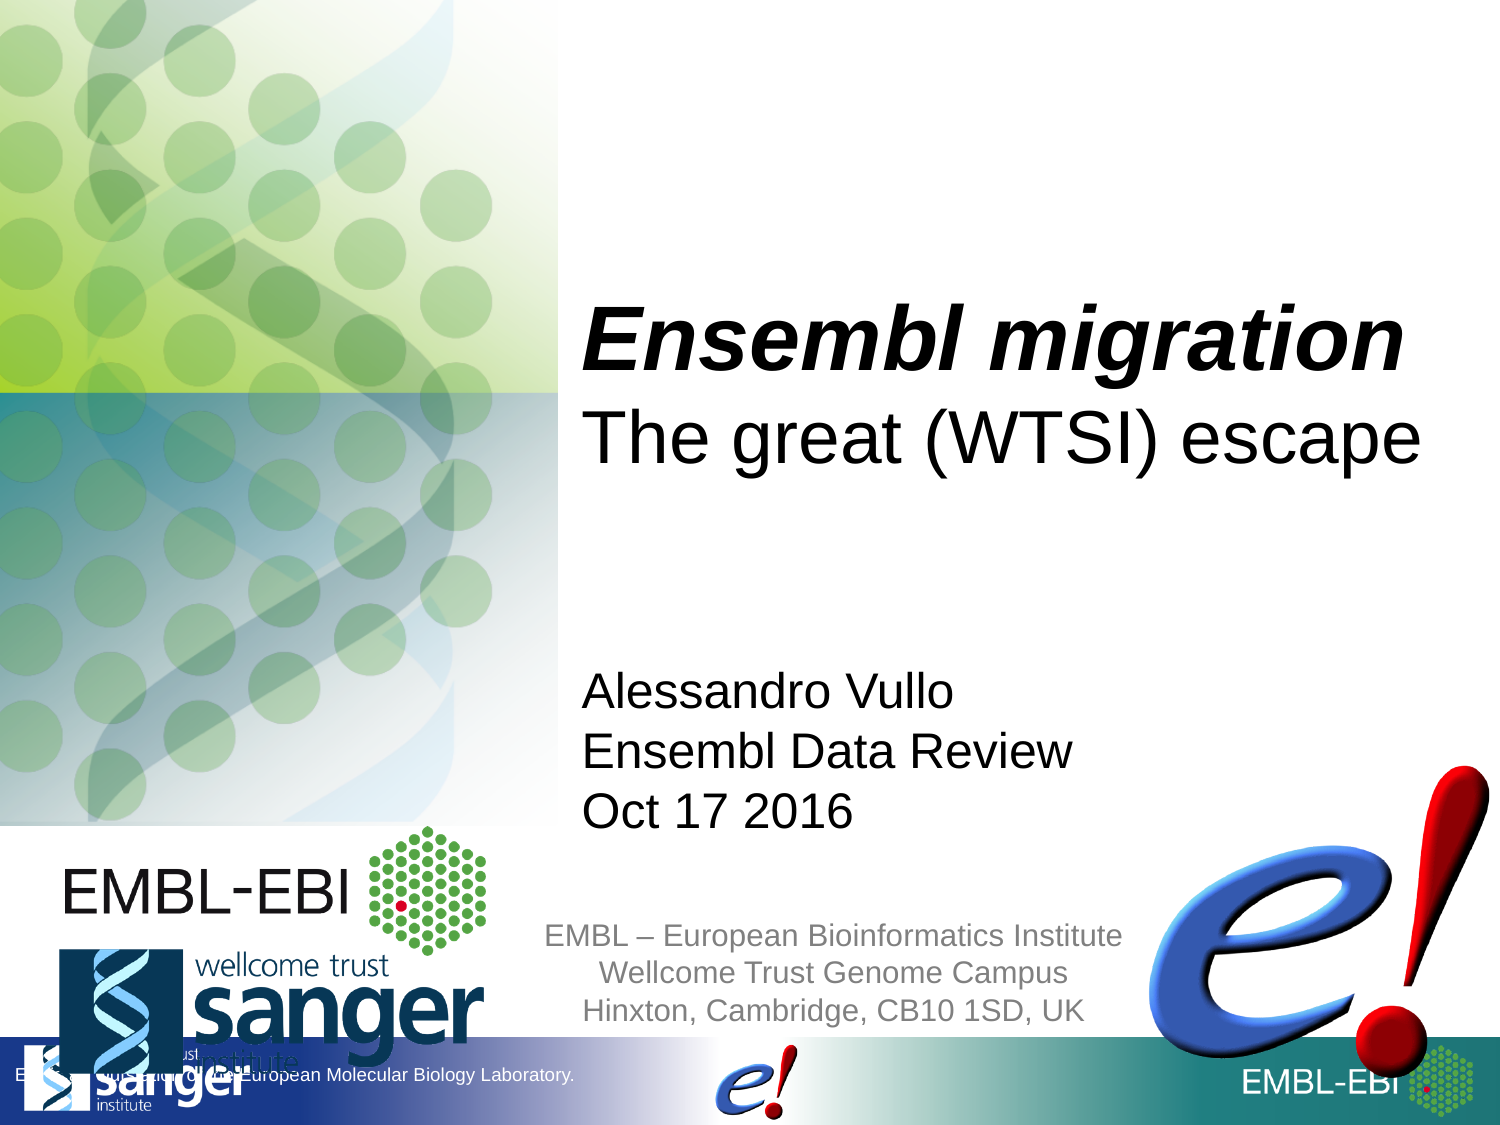

Ensembl migration
The great (WTSI) escape
Alessandro Vullo
Ensembl Data Review
Oct 17 2016
EMBL – European Bioinformatics Institute
Wellcome Trust Genome Campus
Hinxton, Cambridge, CB10 1SD, UK